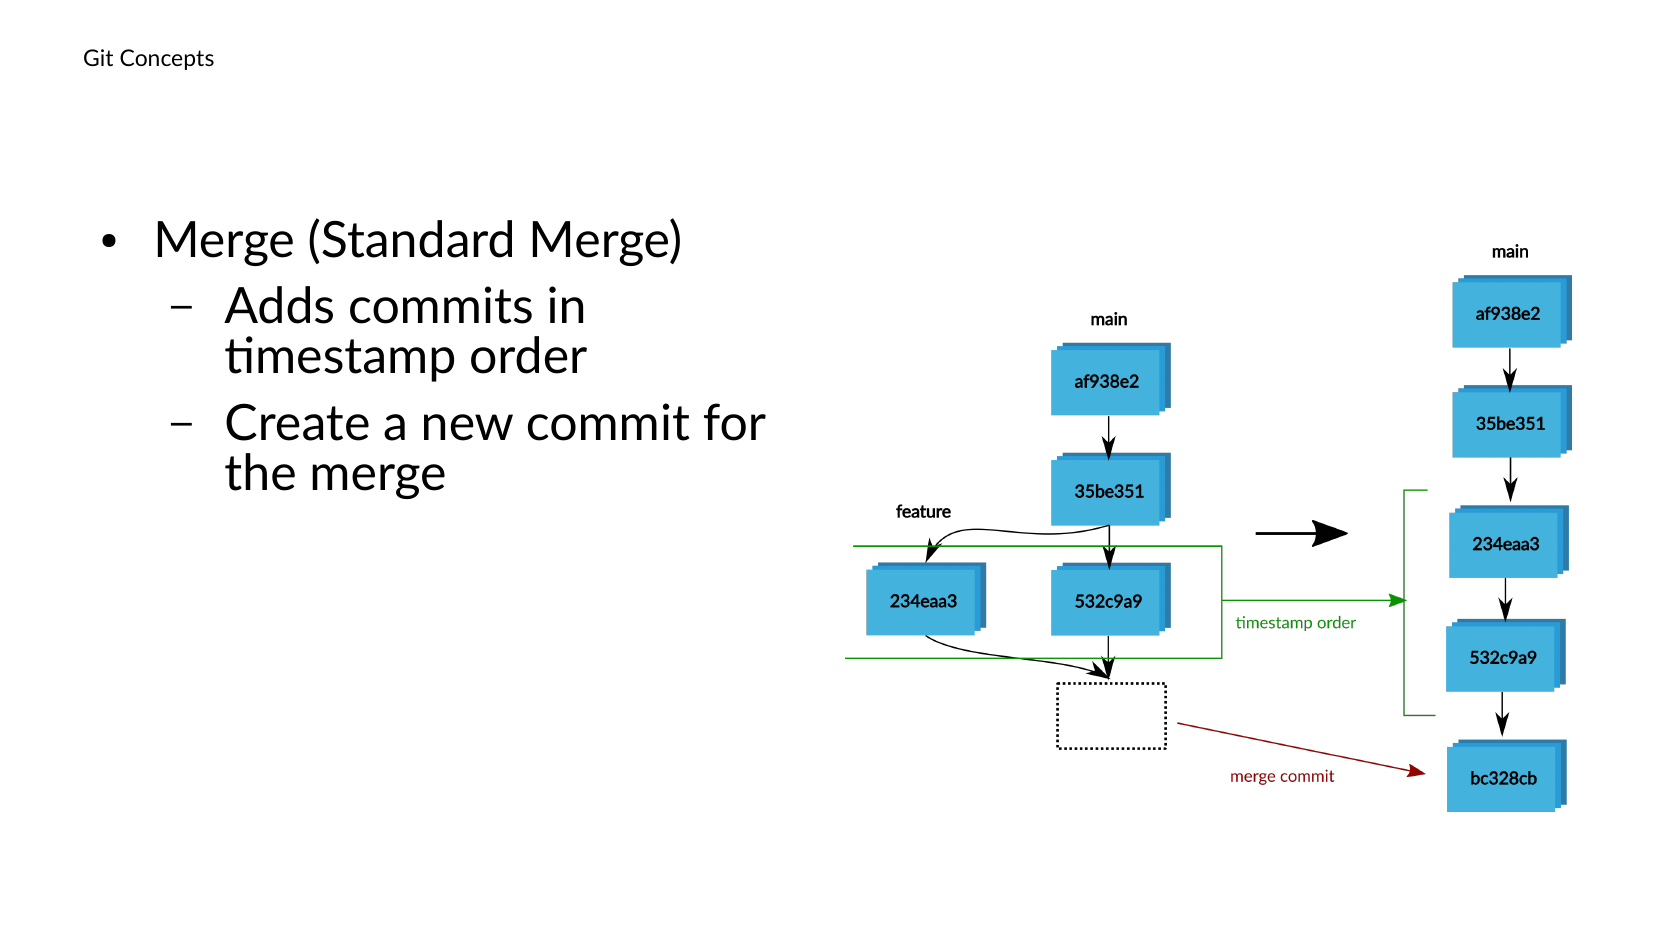

# Git Concepts
Merge (Standard Merge)
Adds commits in timestamp order
Create a new commit for the merge